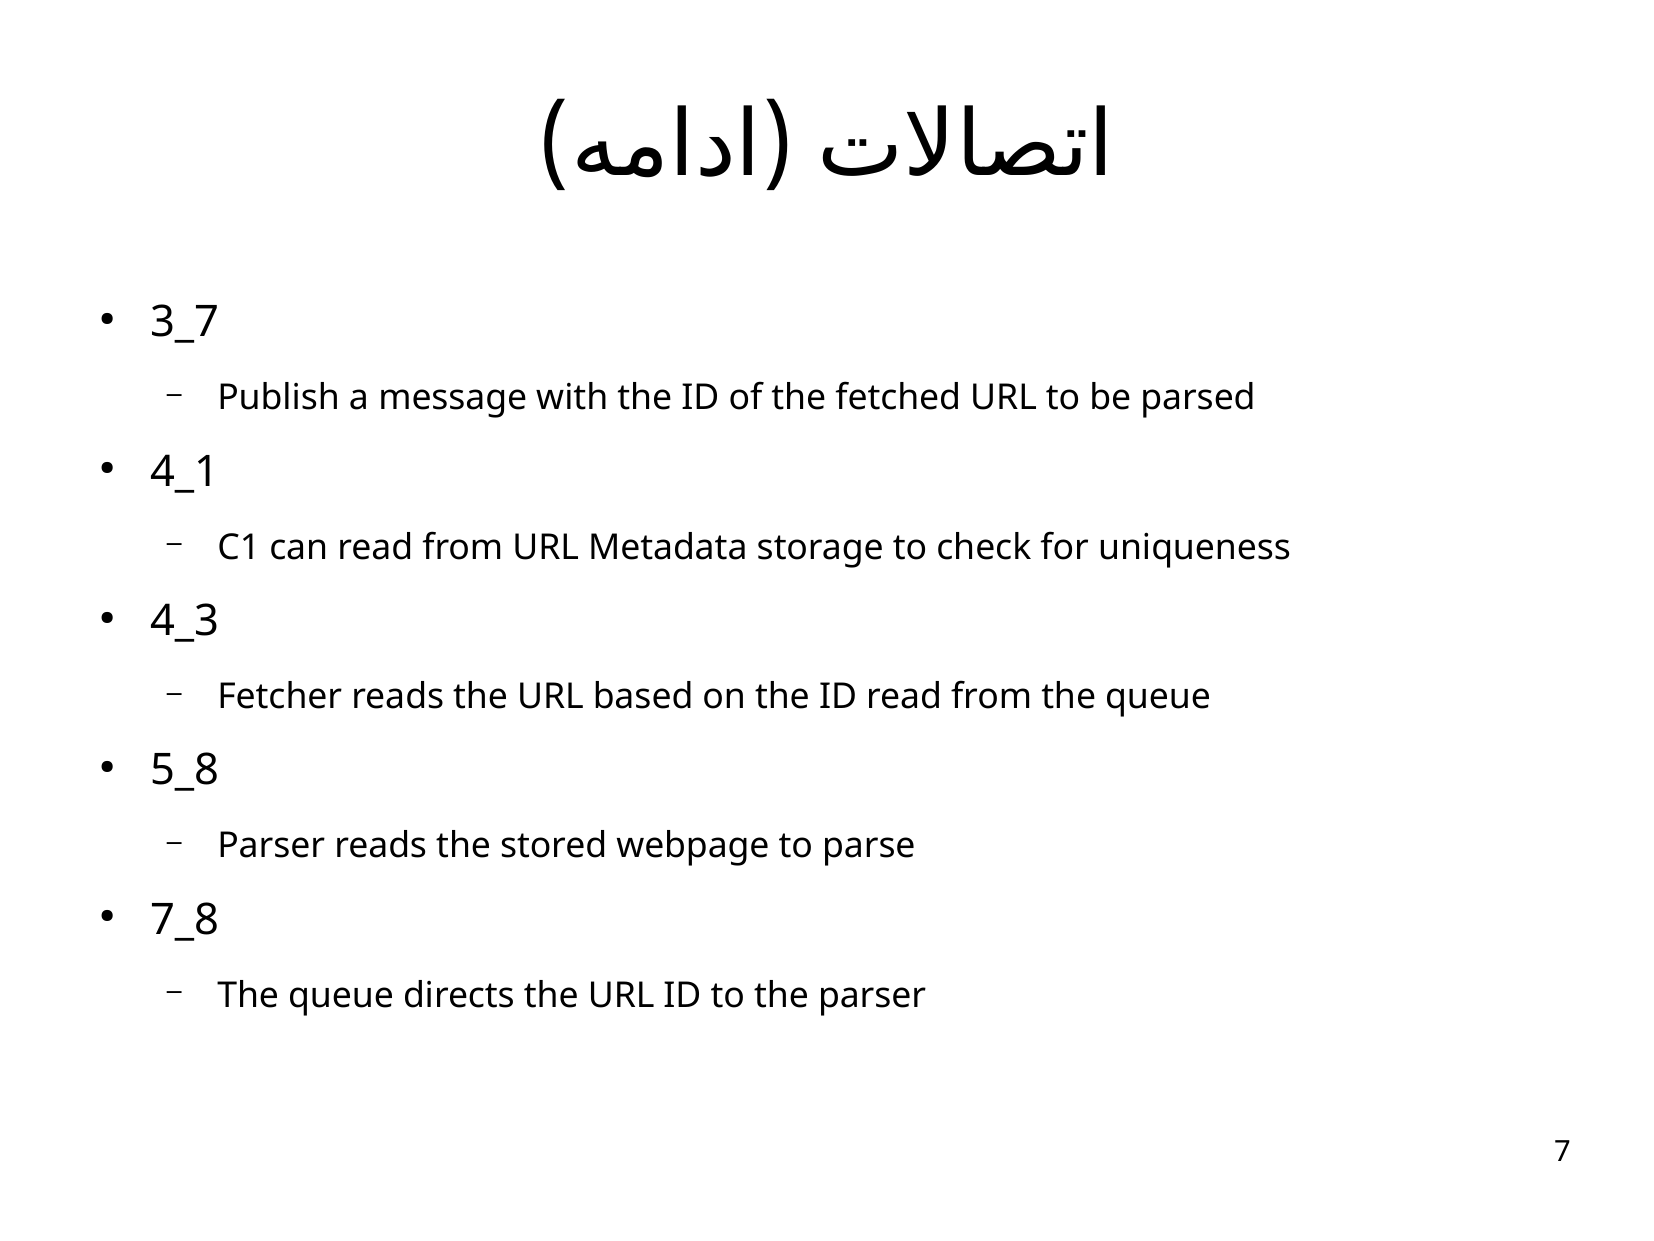

# اتصالات (ادامه)
3_7
Publish a message with the ID of the fetched URL to be parsed
4_1
C1 can read from URL Metadata storage to check for uniqueness
4_3
Fetcher reads the URL based on the ID read from the queue
5_8
Parser reads the stored webpage to parse
7_8
The queue directs the URL ID to the parser
7